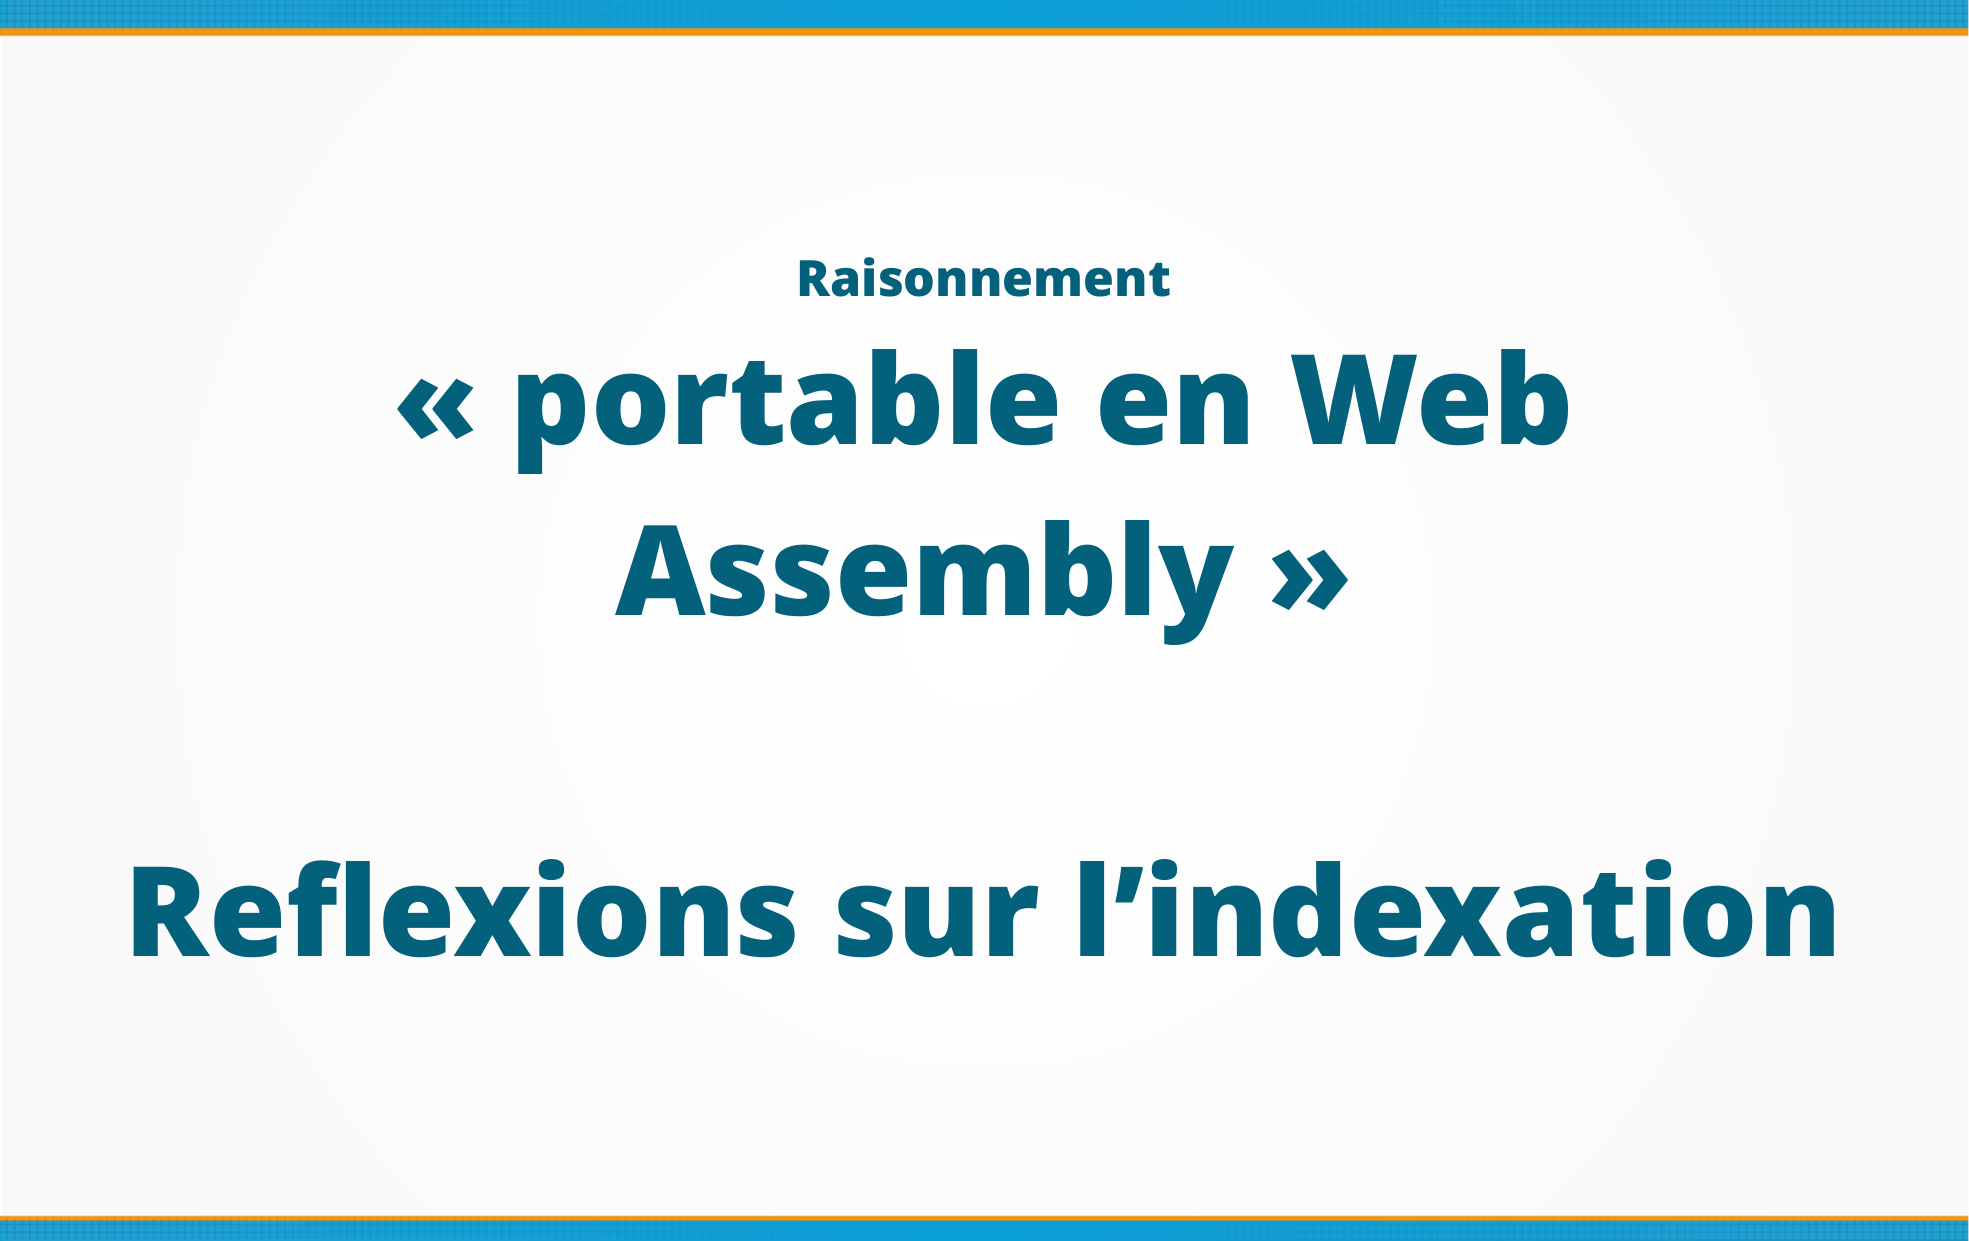

# Raisonnement
« portable en Web Assembly »
Reflexions sur l’indexation